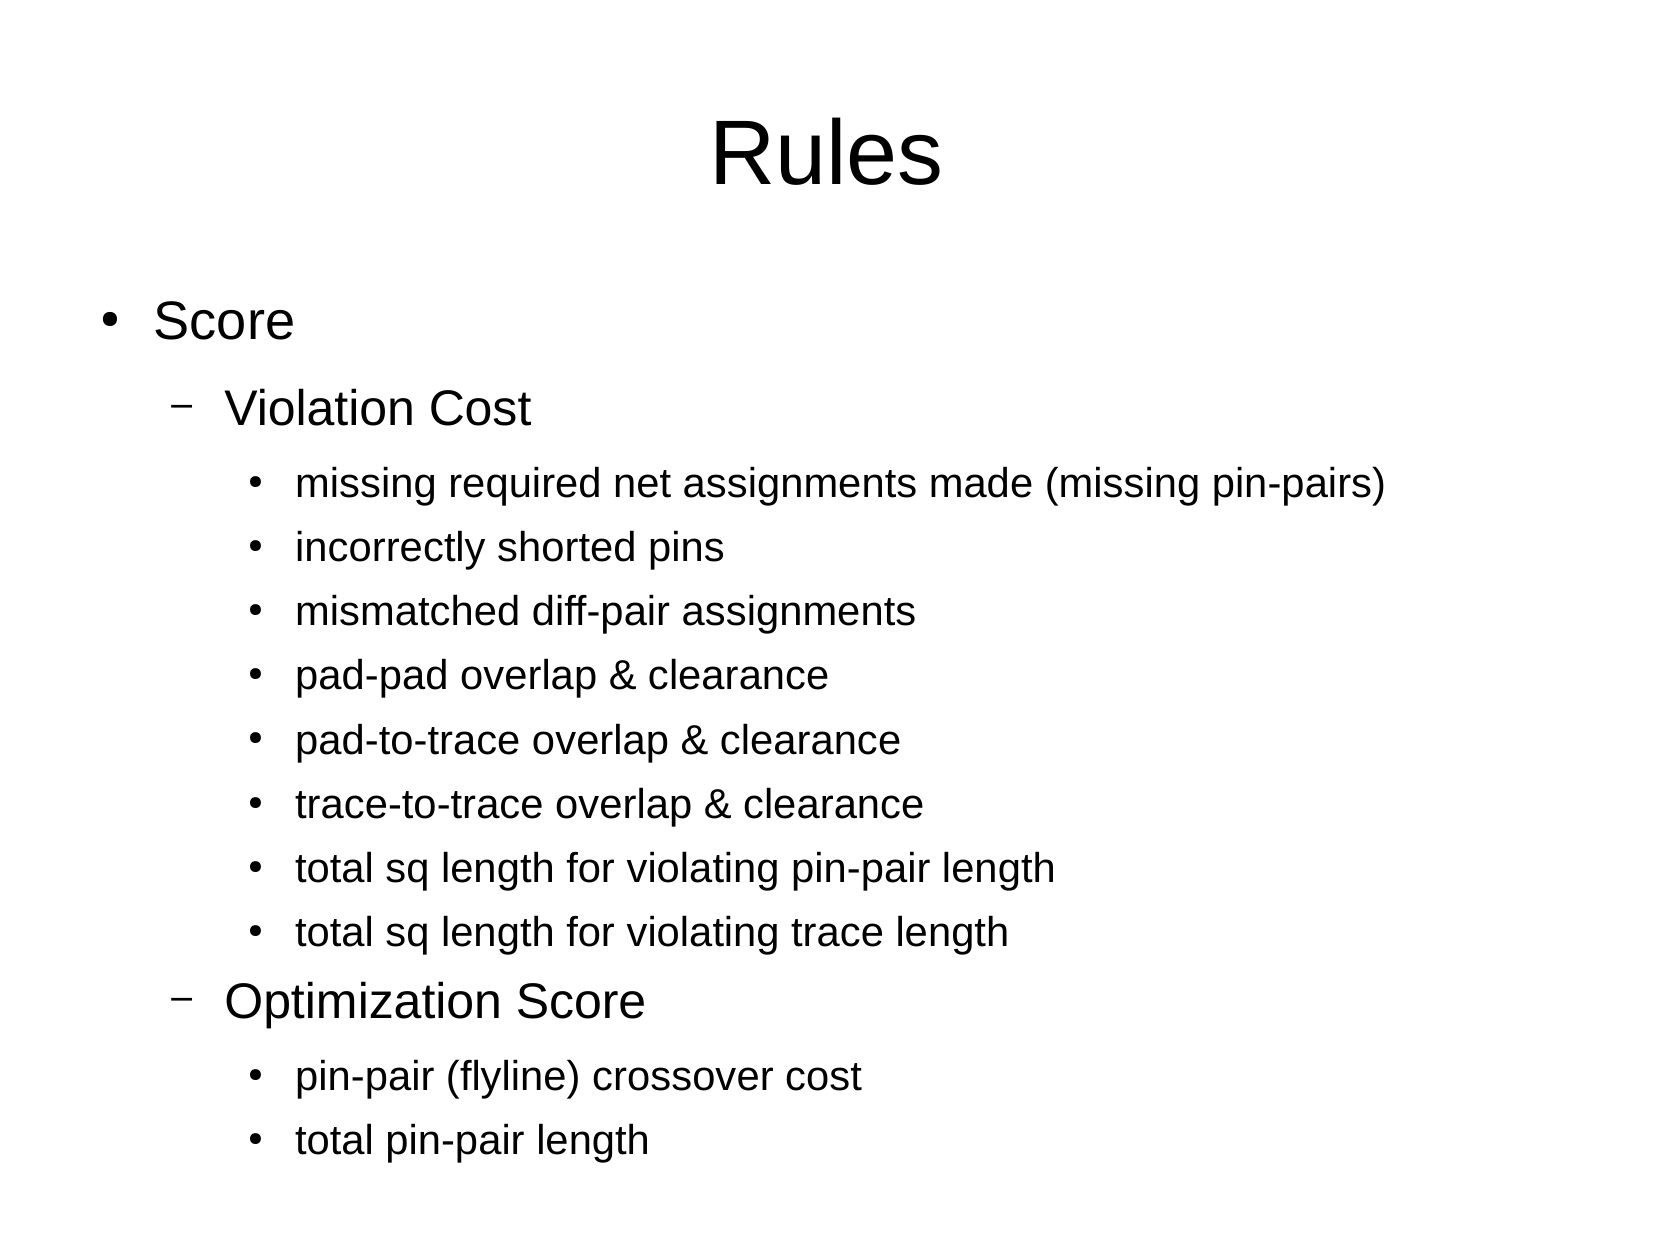

# Rules
Score
Violation Cost
missing required net assignments made (missing pin-pairs)
incorrectly shorted pins
mismatched diff-pair assignments
pad-pad overlap & clearance
pad-to-trace overlap & clearance
trace-to-trace overlap & clearance
total sq length for violating pin-pair length
total sq length for violating trace length
Optimization Score
pin-pair (flyline) crossover cost
total pin-pair length